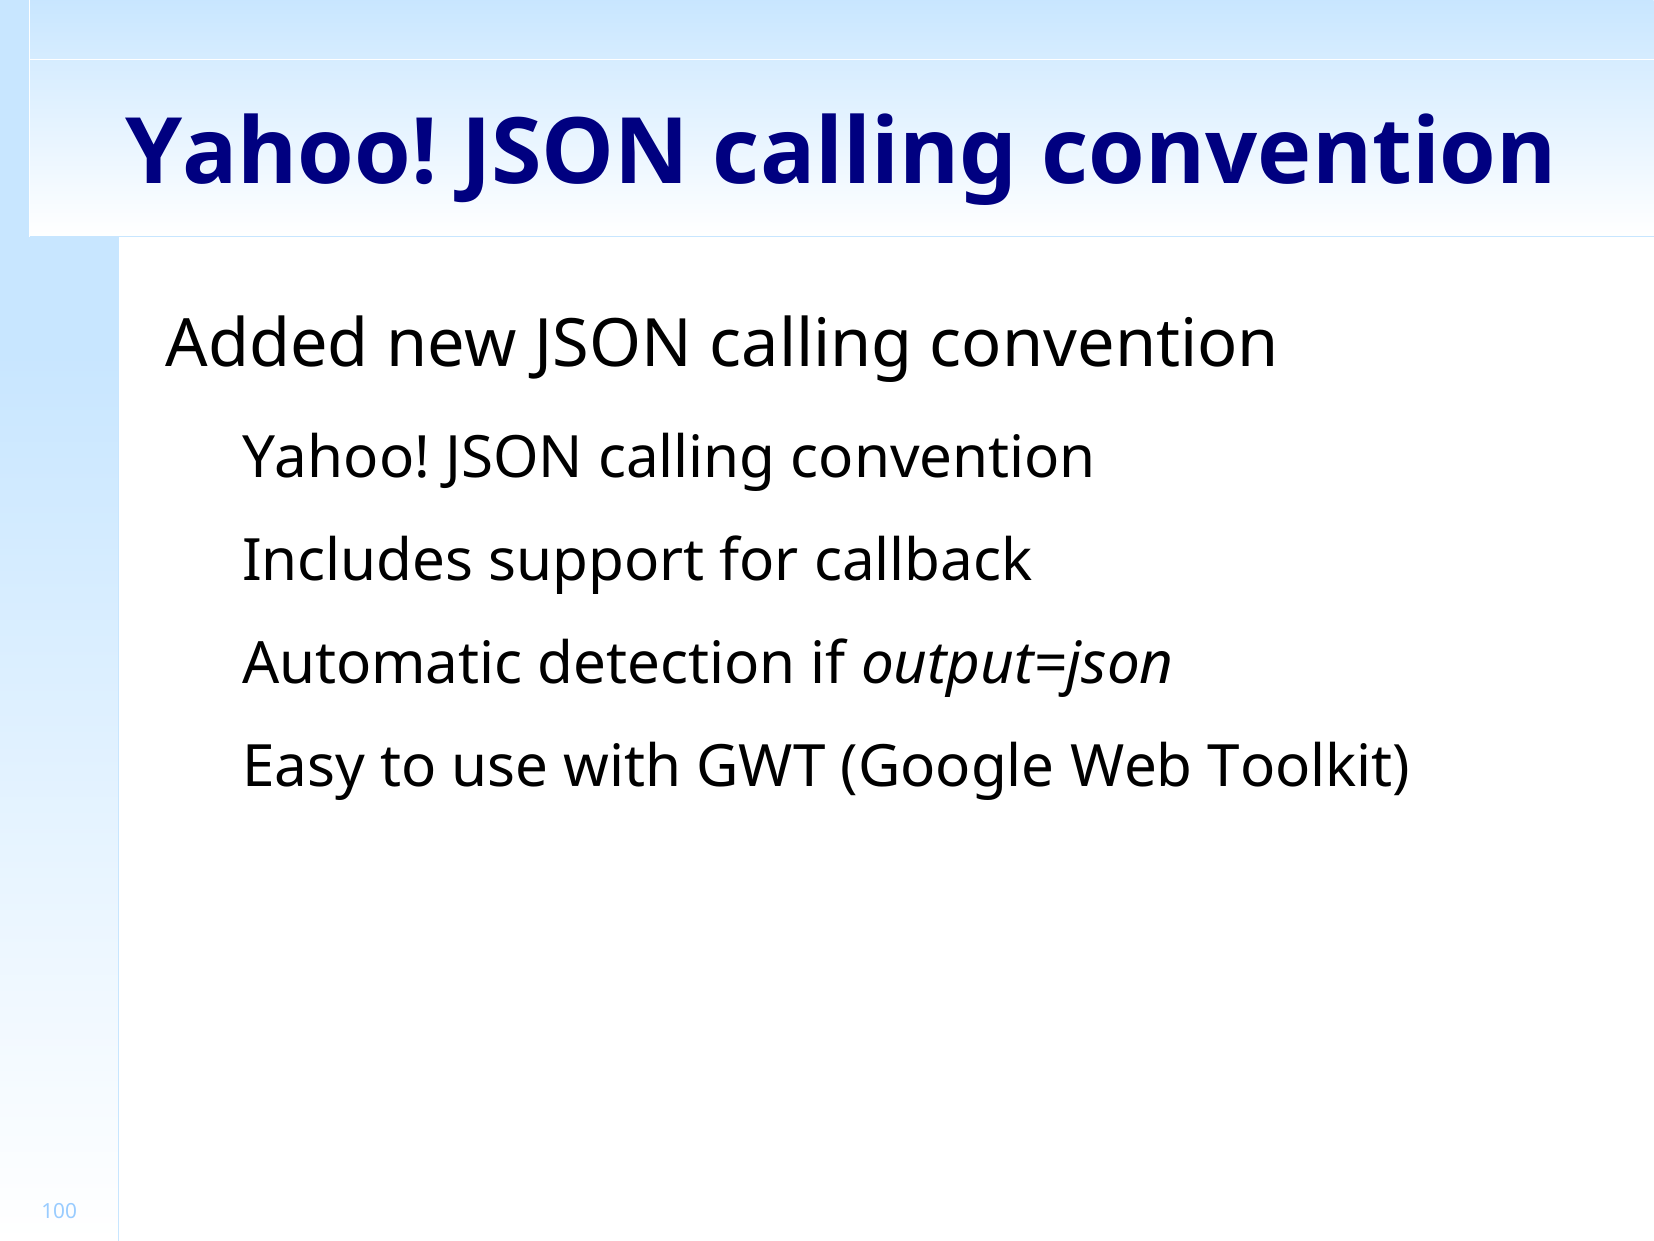

# Yahoo! JSON calling convention
Added new JSON calling convention
Yahoo! JSON calling convention
Includes support for callback
Automatic detection if output=json
Easy to use with GWT (Google Web Toolkit)